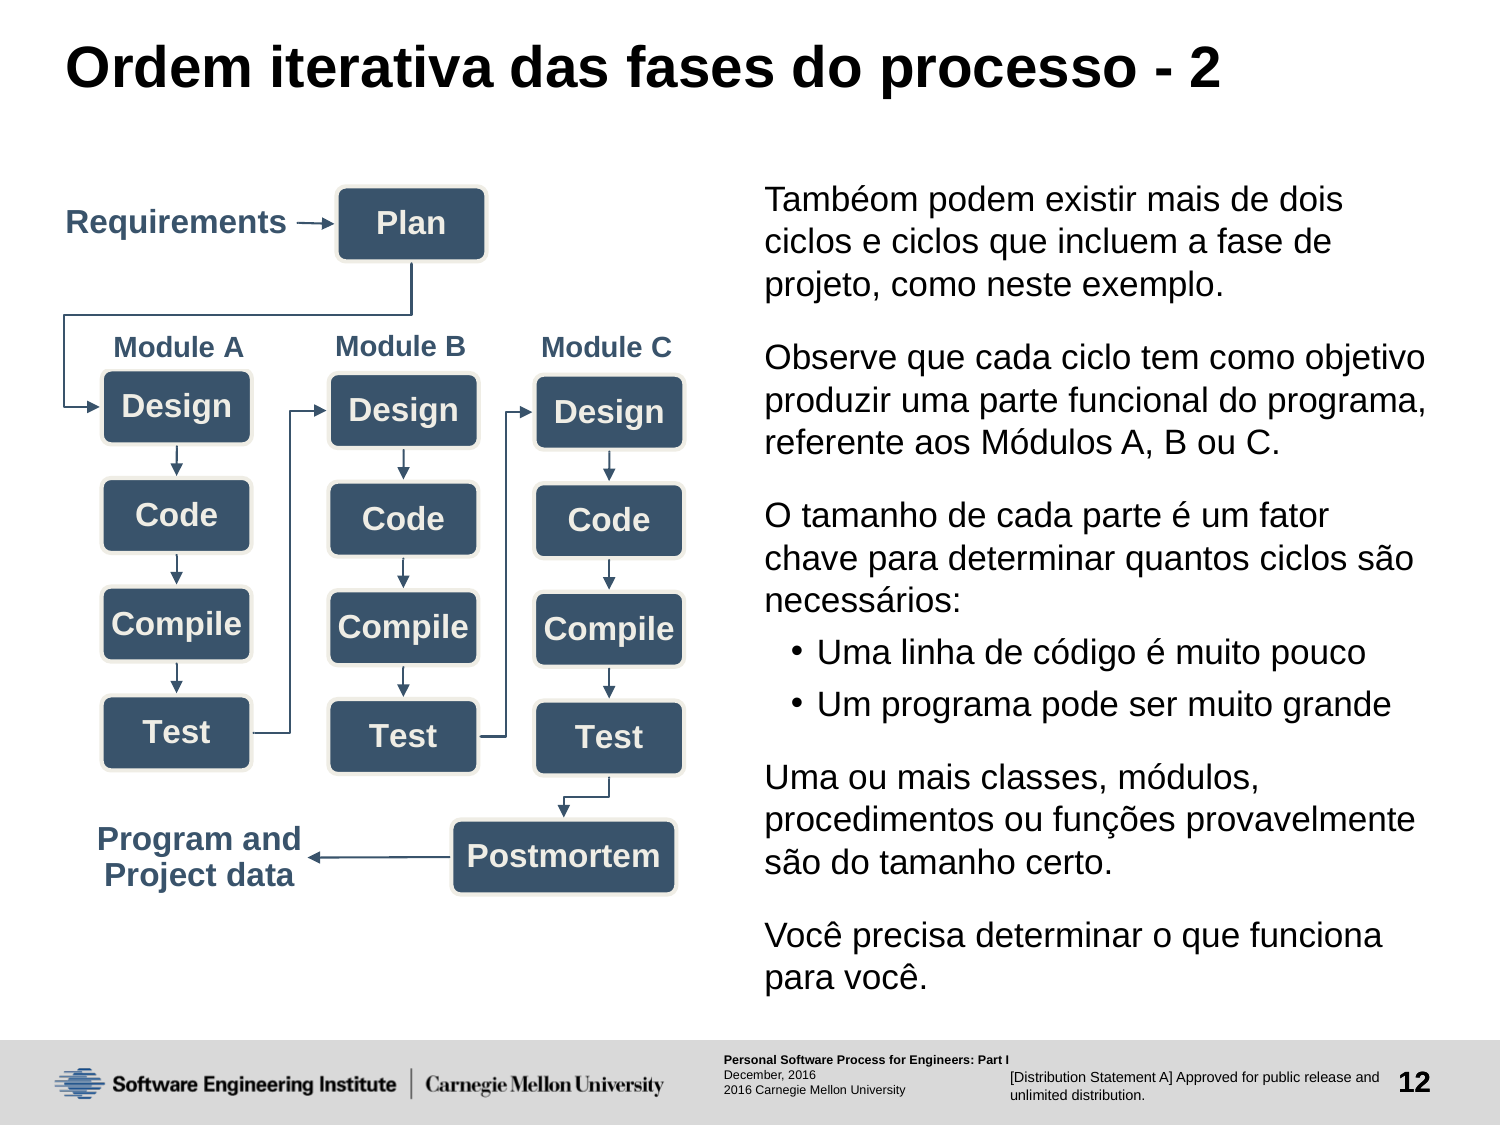

# Ordem iterativa das fases do processo - 2
Tambéom podem existir mais de dois ciclos e ciclos que incluem a fase de projeto, como neste exemplo.
Observe que cada ciclo tem como objetivo produzir uma parte funcional do programa, referente aos Módulos A, B ou C.
O tamanho de cada parte é um fator chave para determinar quantos ciclos são necessários:
Uma linha de código é muito pouco
Um programa pode ser muito grande
Uma ou mais classes, módulos, procedimentos ou funções provavelmente são do tamanho certo.
Você precisa determinar o que funciona para você.